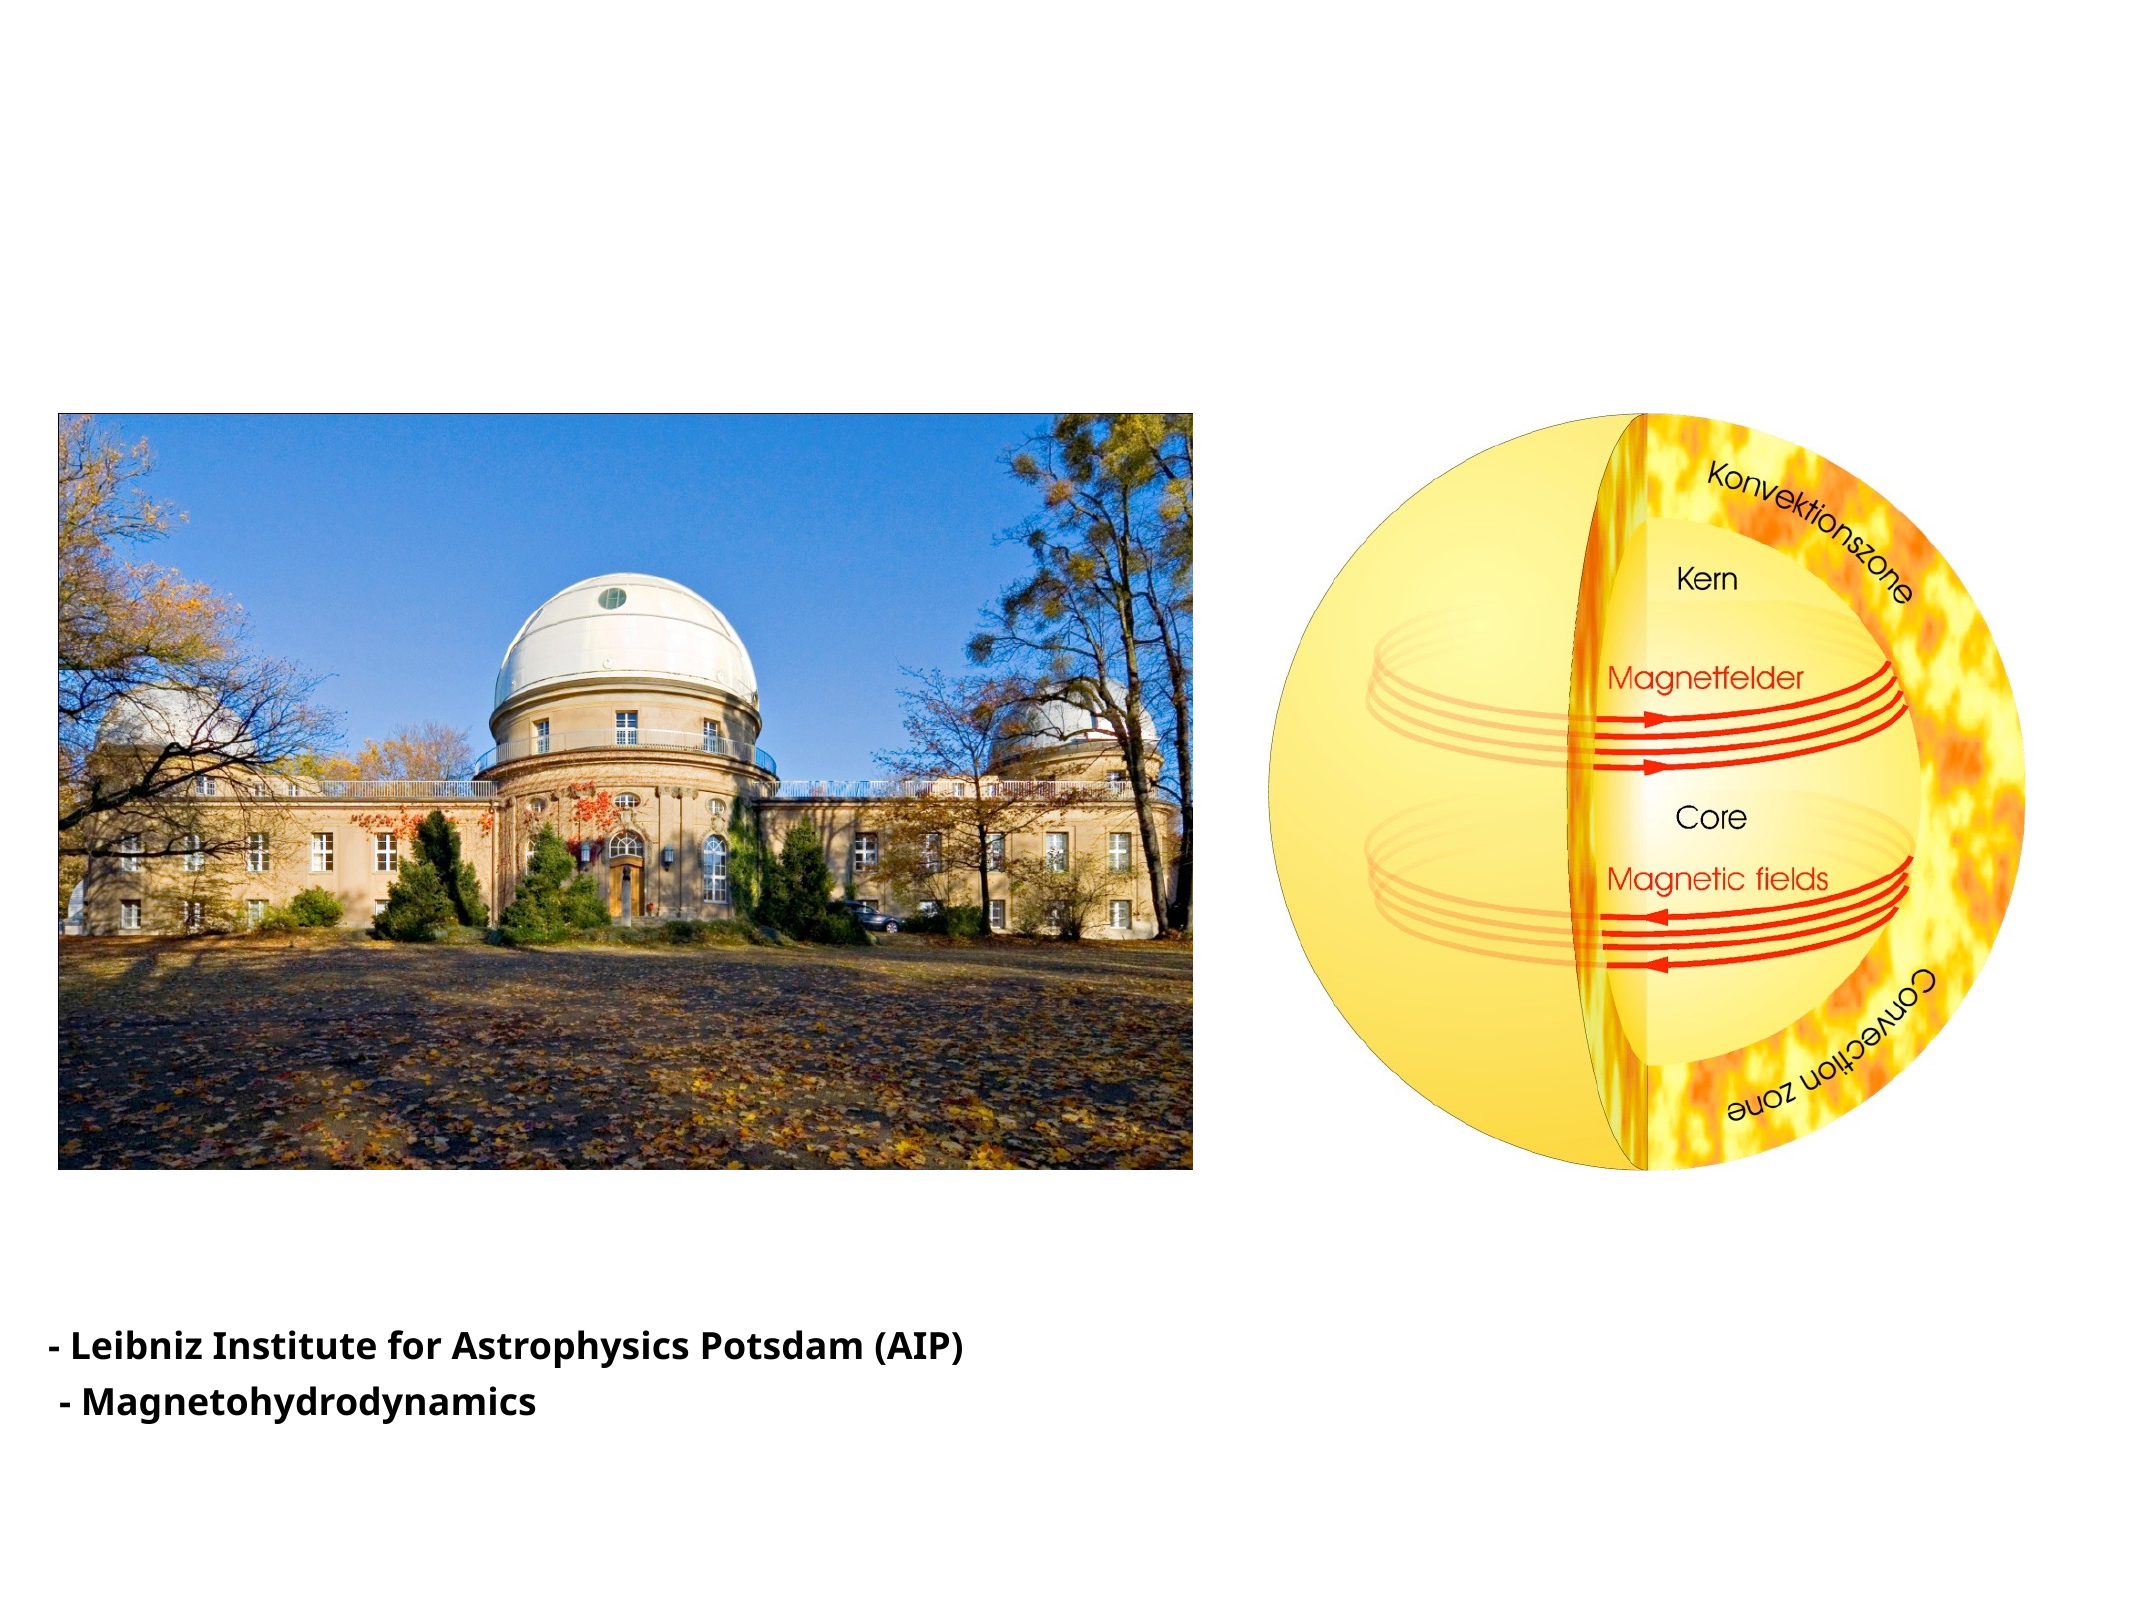

# - Leibniz Institute for Astrophysics Potsdam (AIP)
- Magnetohydrodynamics